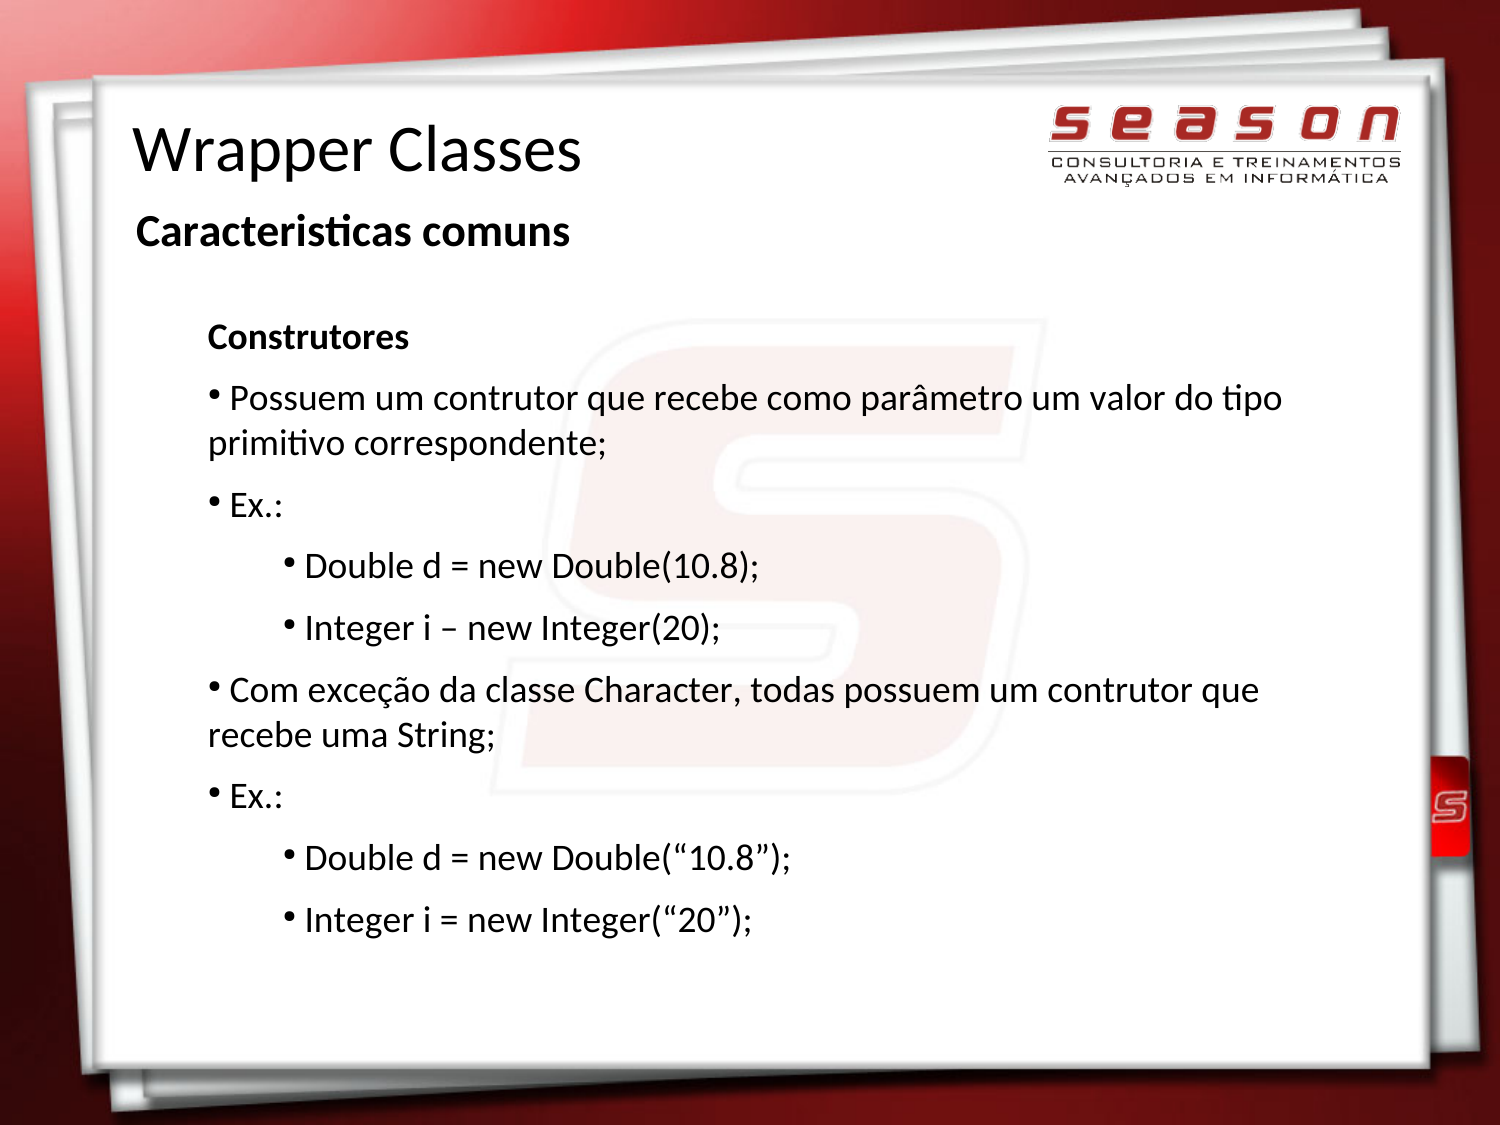

# Wrapper Classes
Caracteristicas comuns
Construtores
 Possuem um contrutor que recebe como parâmetro um valor do tipo primitivo correspondente;
 Ex.:
 Double d = new Double(10.8);
 Integer i – new Integer(20);
 Com exceção da classe Character, todas possuem um contrutor que recebe uma String;
 Ex.:
 Double d = new Double(“10.8”);
 Integer i = new Integer(“20”);